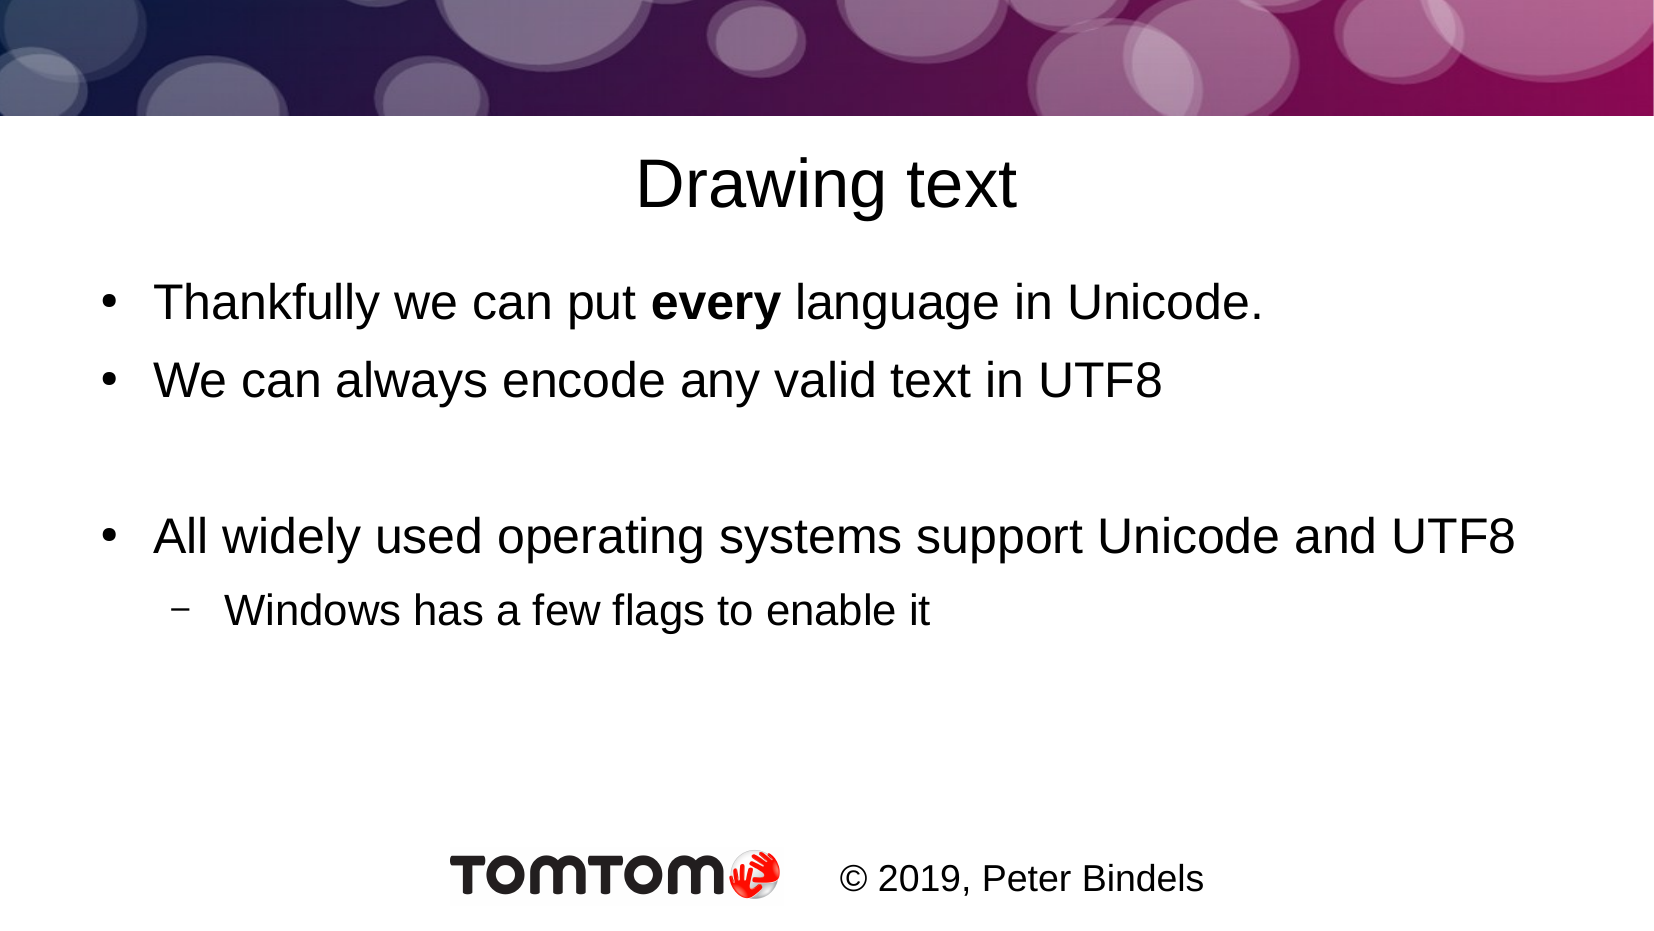

# Drawing text
Thankfully we can put every language in Unicode.
We can always encode any valid text in UTF8
All widely used operating systems support Unicode and UTF8
Windows has a few flags to enable it